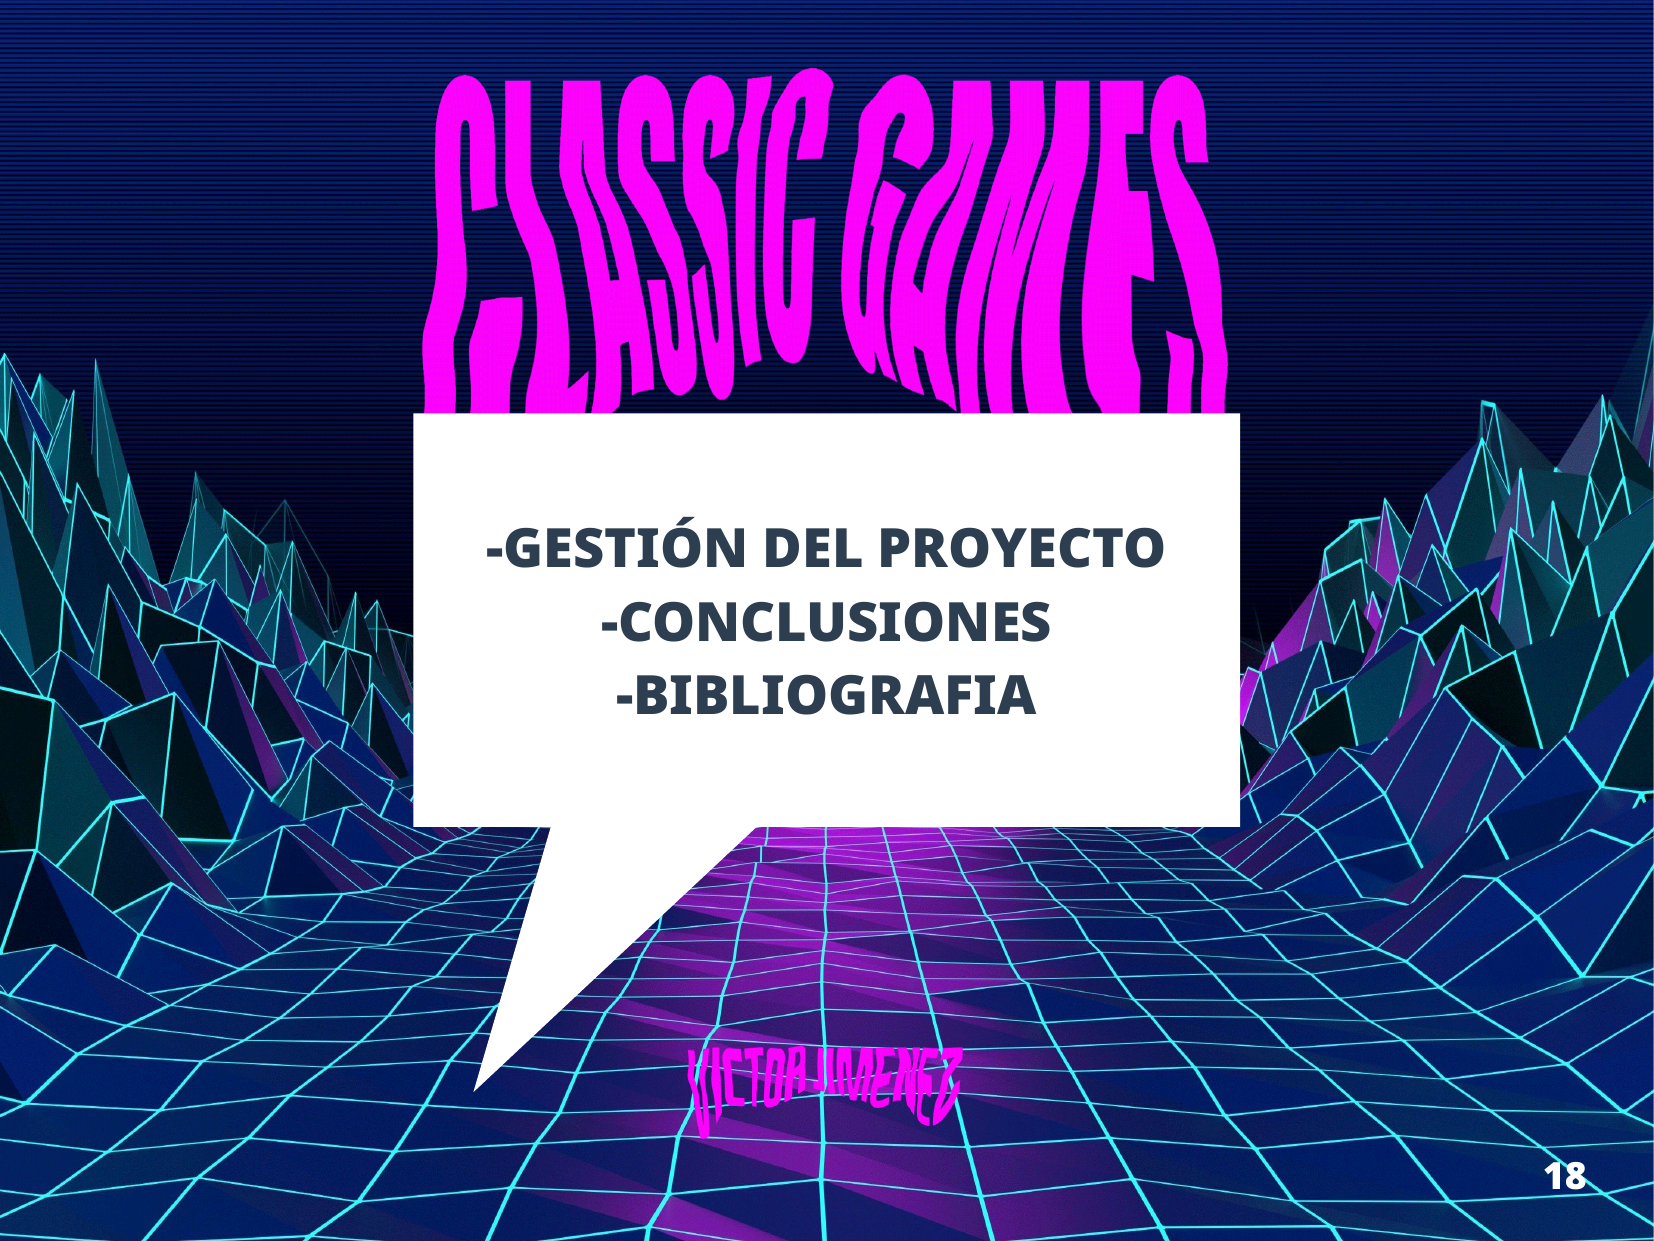

# -GESTIÓN DEL PROYECTO -CONCLUSIONES -BIBLIOGRAFIA
18